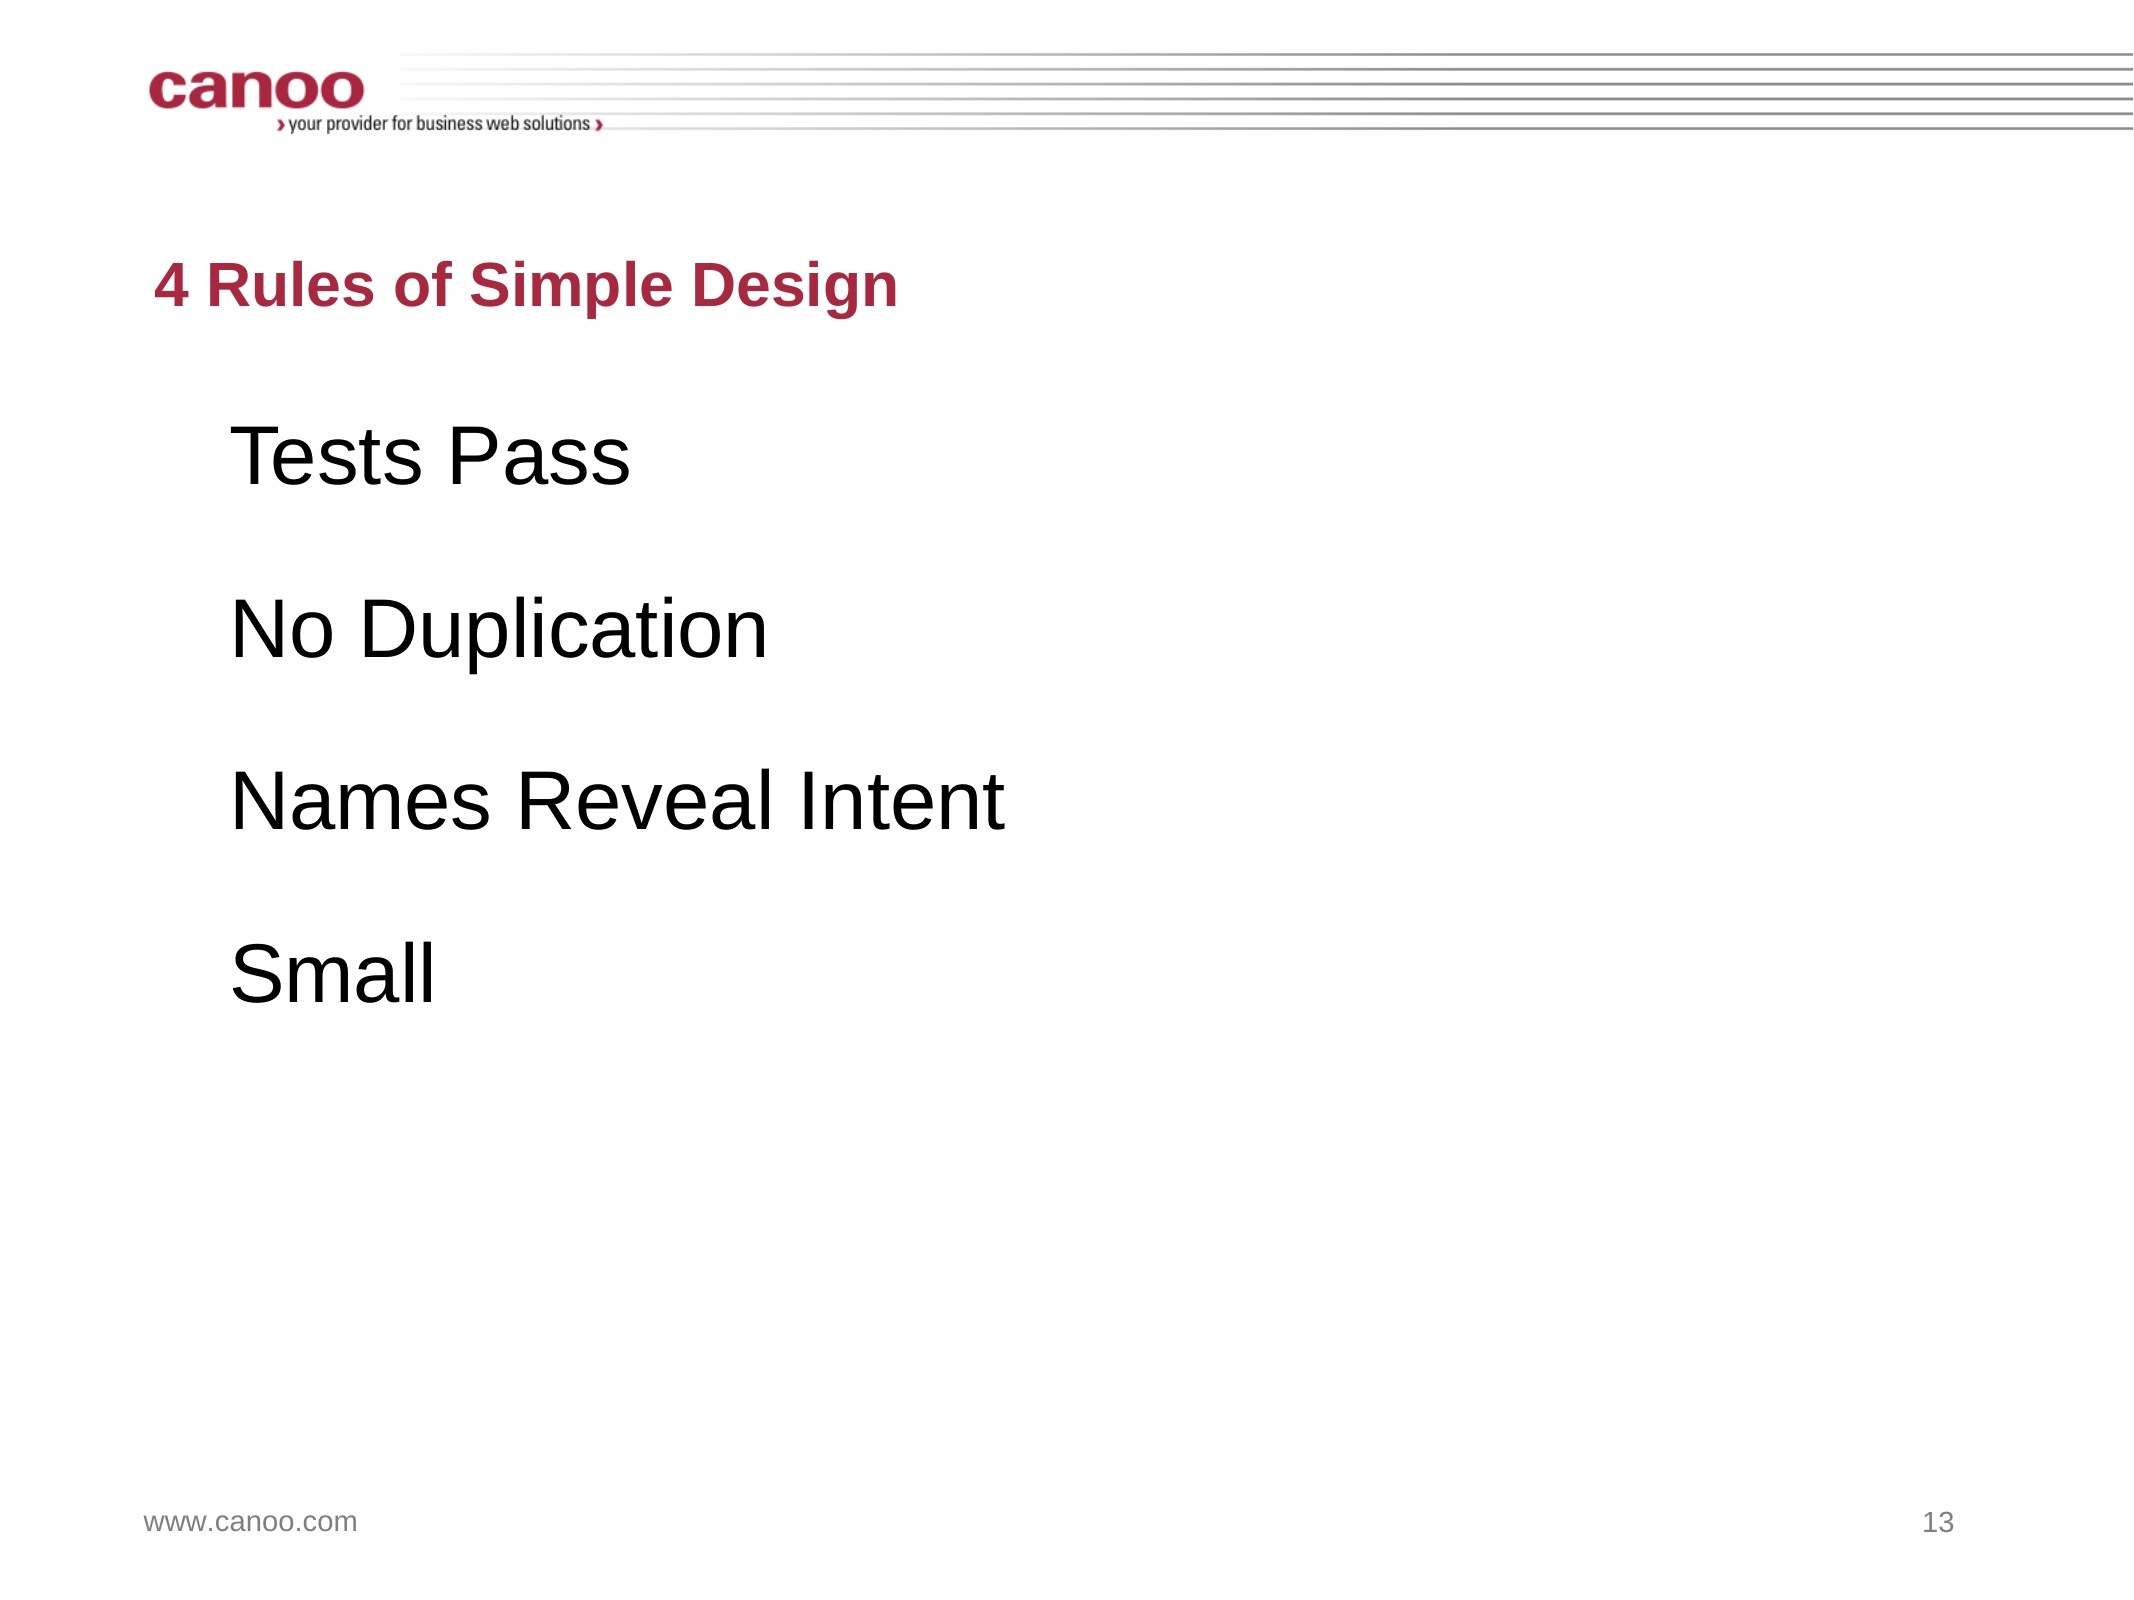

# 4 Rules of Simple Design
Tests Pass
No Duplication
Names Reveal Intent
Small